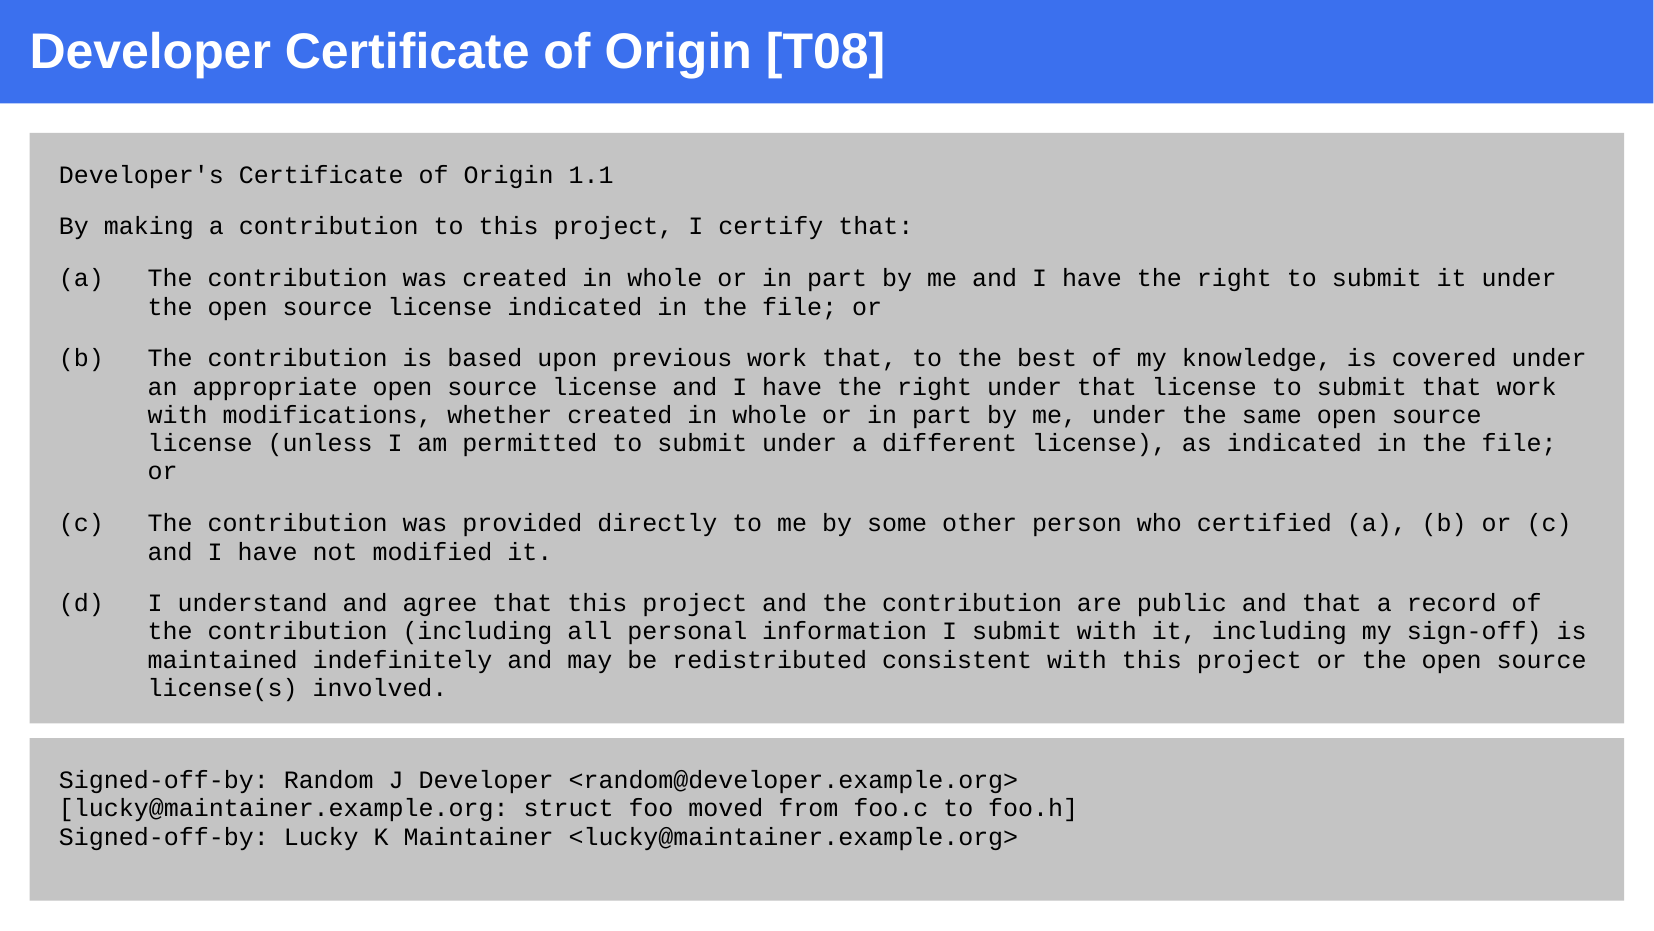

# Developer Certificate of Origin [T08]
Developer's Certificate of Origin 1.1
By making a contribution to this project, I certify that:
(a)	The contribution was created in whole or in part by me and I have the right to submit it under the open source license indicated in the file; or
(b)	The contribution is based upon previous work that, to the best of my knowledge, is covered under an appropriate open source license and I have the right under that license to submit that work with modifications, whether created in whole or in part by me, under the same open source license (unless I am permitted to submit under a different license), as indicated in the file; or
(c)	The contribution was provided directly to me by some other person who certified (a), (b) or (c) and I have not modified it.
(d)	I understand and agree that this project and the contribution are public and that a record of the contribution (including all personal information I submit with it, including my sign-off) is maintained indefinitely and may be redistributed consistent with this project or the open source license(s) involved.
Signed-off-by: Random J Developer <random@developer.example.org>
[lucky@maintainer.example.org: struct foo moved from foo.c to foo.h]
Signed-off-by: Lucky K Maintainer <lucky@maintainer.example.org>
Free / Libre and Open Source Software
47
© 2019 Dirk Riehle - All Rights Reserved